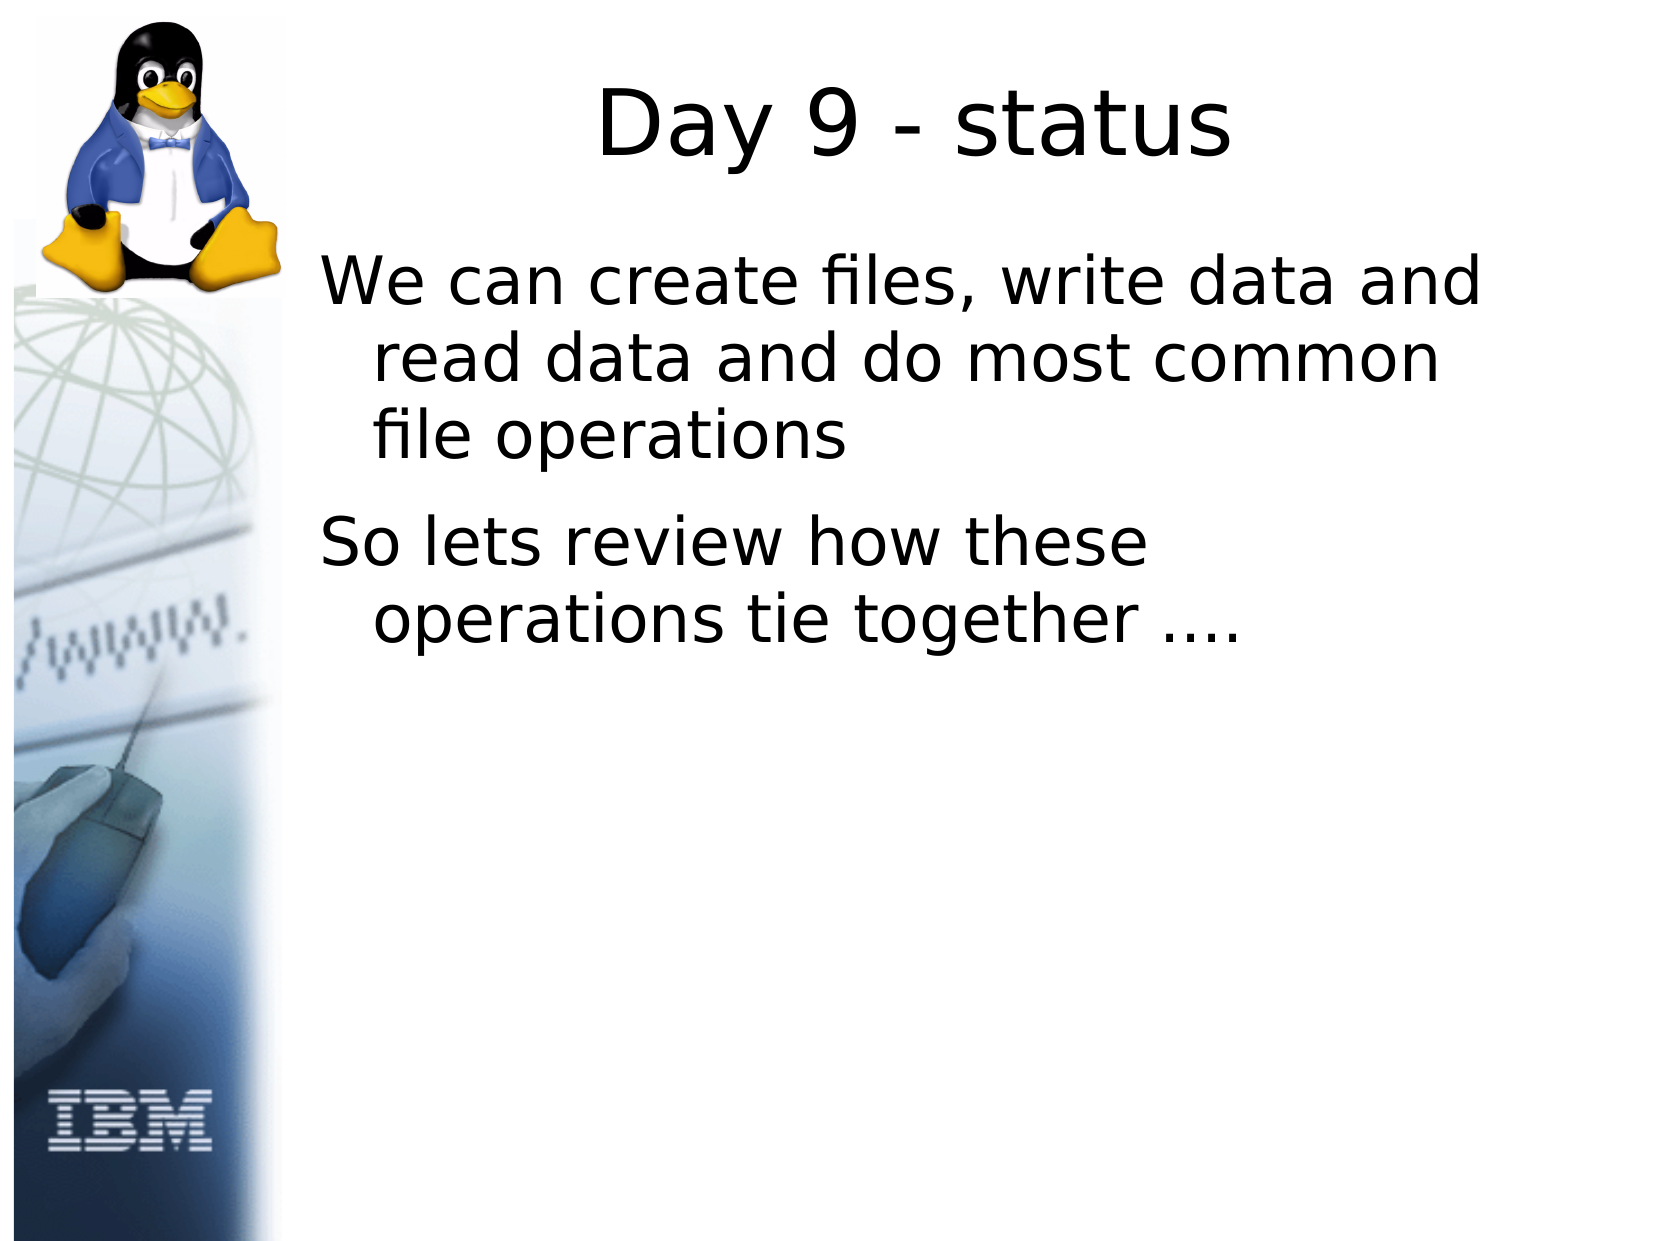

# Day 9 - status
We can create files, write data and read data and do most common file operations
So lets review how these operations tie together ....